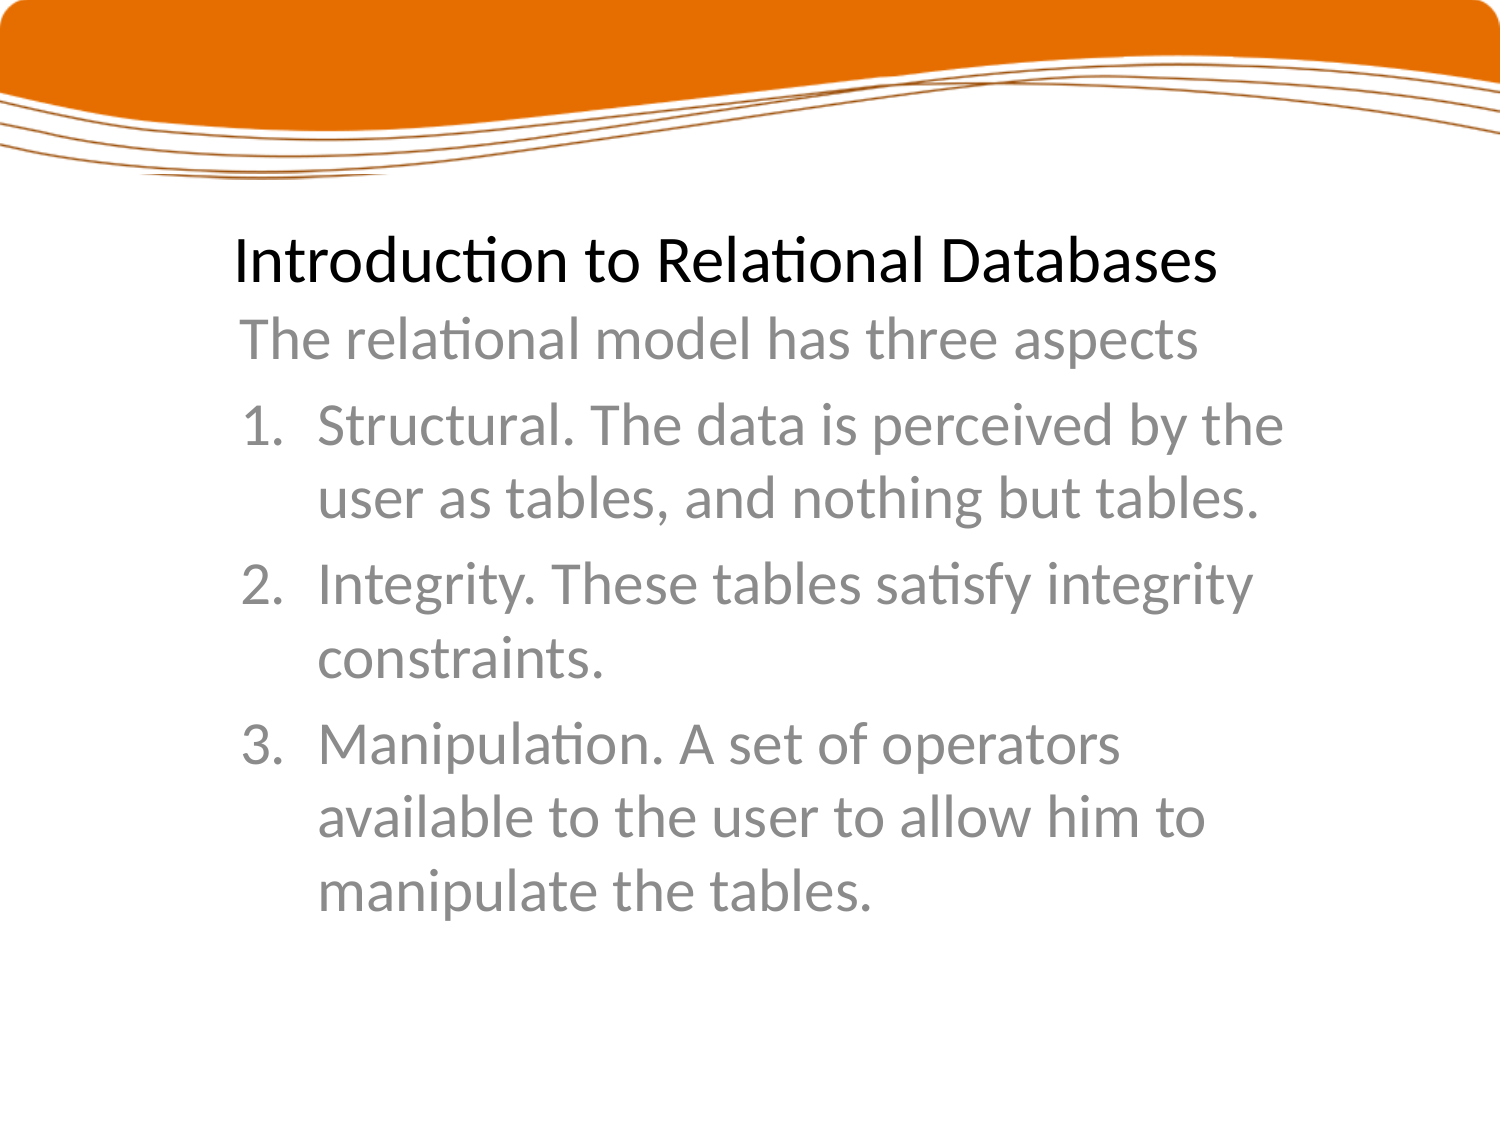

Introduction to Relational Databases
The relational model has three aspects
Structural. The data is perceived by the user as tables, and nothing but tables.
Integrity. These tables satisfy integrity constraints.
Manipulation. A set of operators available to the user to allow him to manipulate the tables.